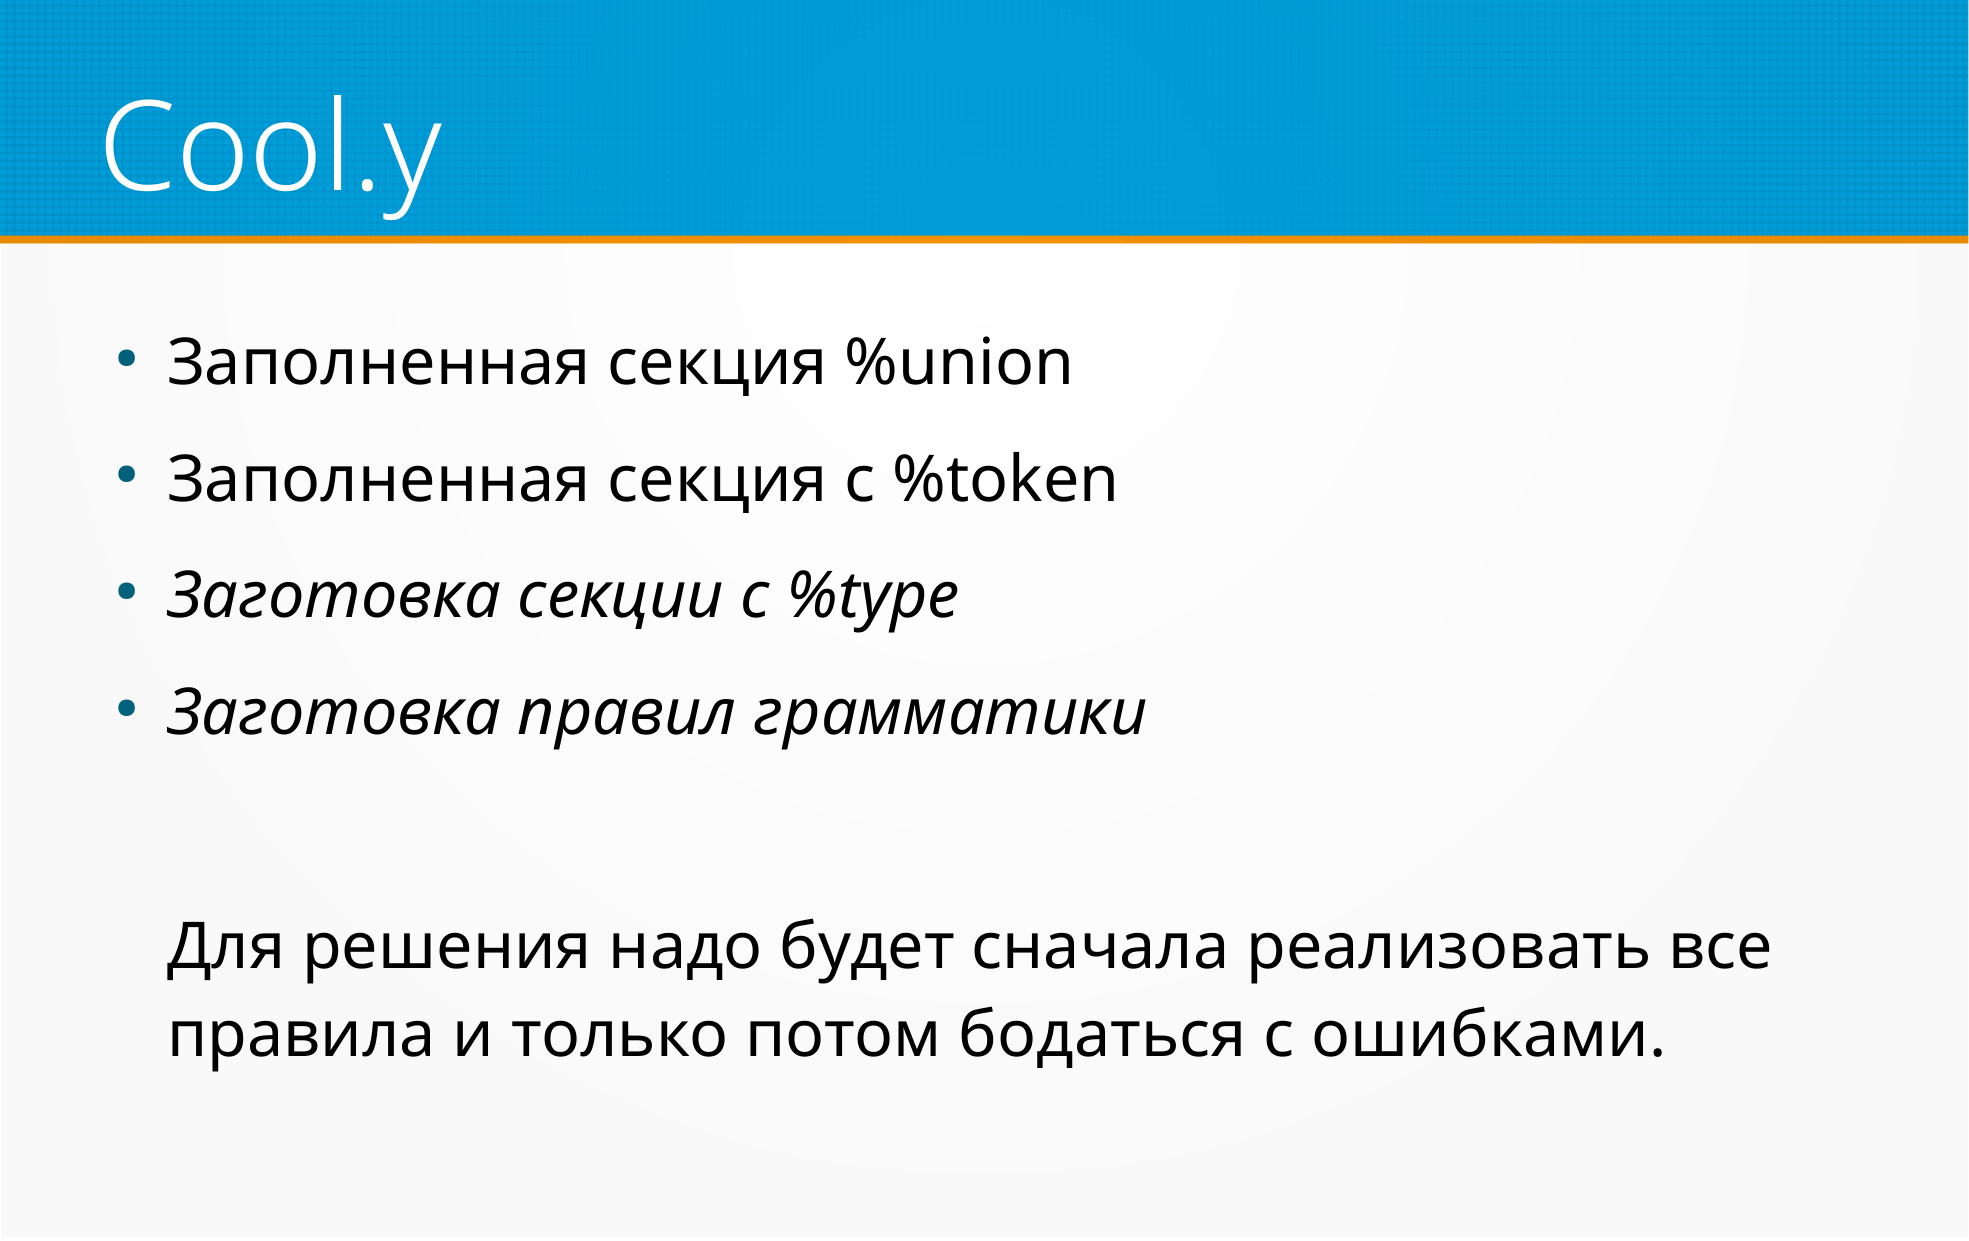

# Cool.y
Заполненная секция %union
Заполненная секция с %token
Заготовка секции с %type
Заготовка правил грамматики
Для решения надо будет сначала реализовать все правила и только потом бодаться с ошибками.